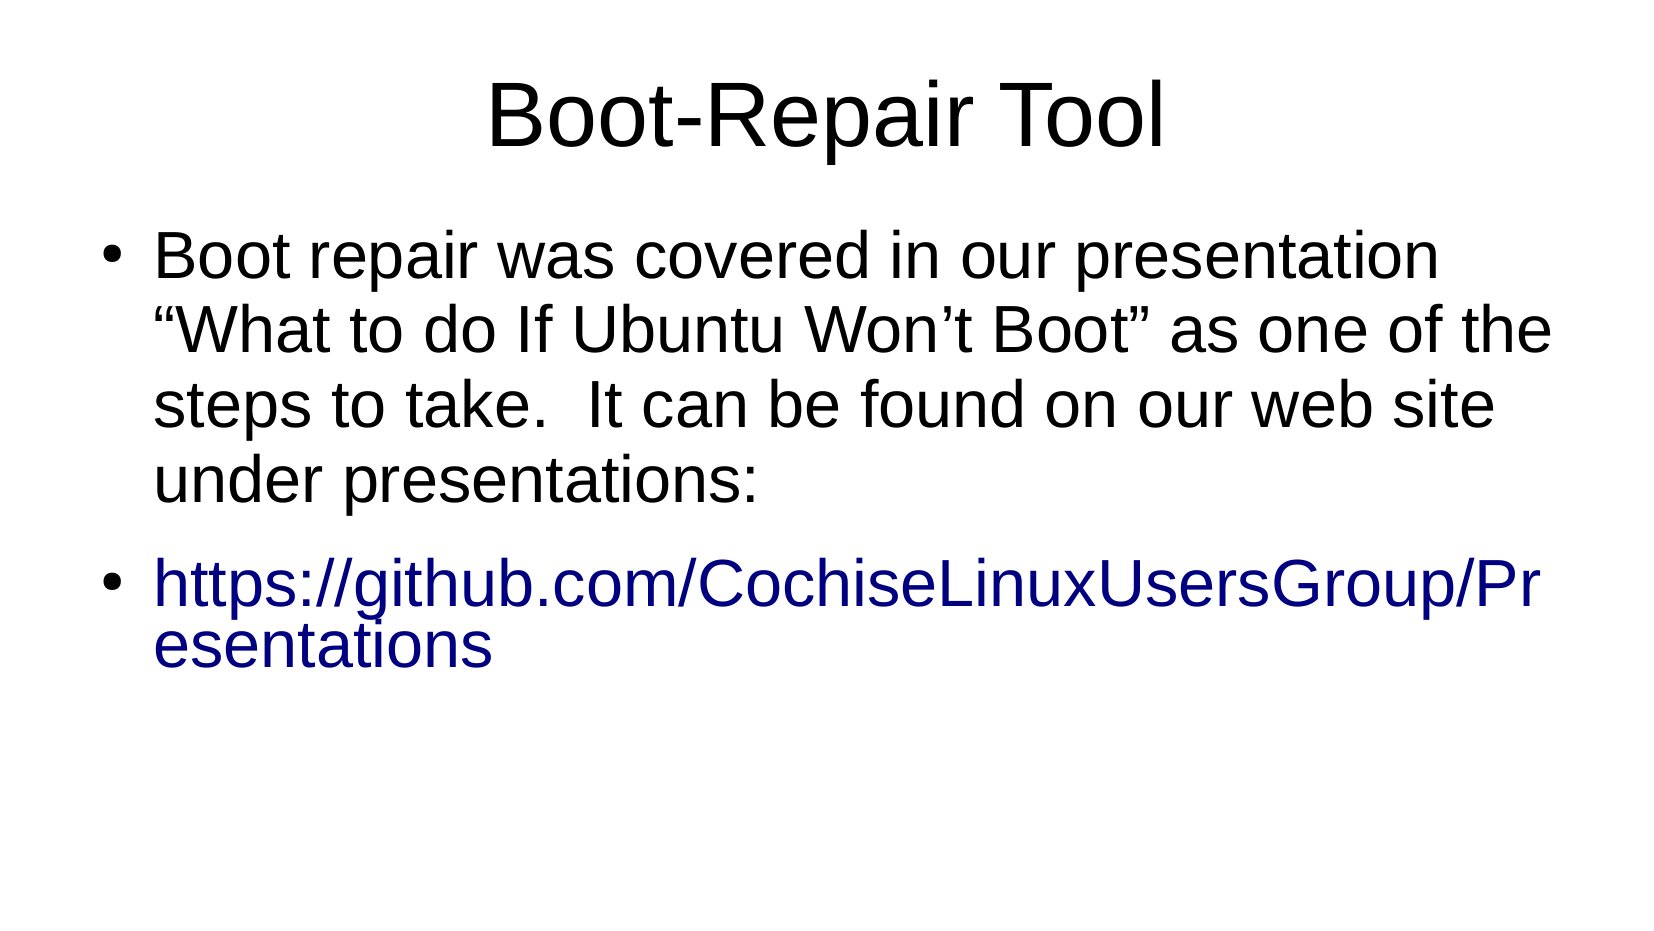

# Boot-Repair Tool
Boot repair was covered in our presentation “What to do If Ubuntu Won’t Boot” as one of the steps to take. It can be found on our web site under presentations:
https://github.com/CochiseLinuxUsersGroup/Presentations